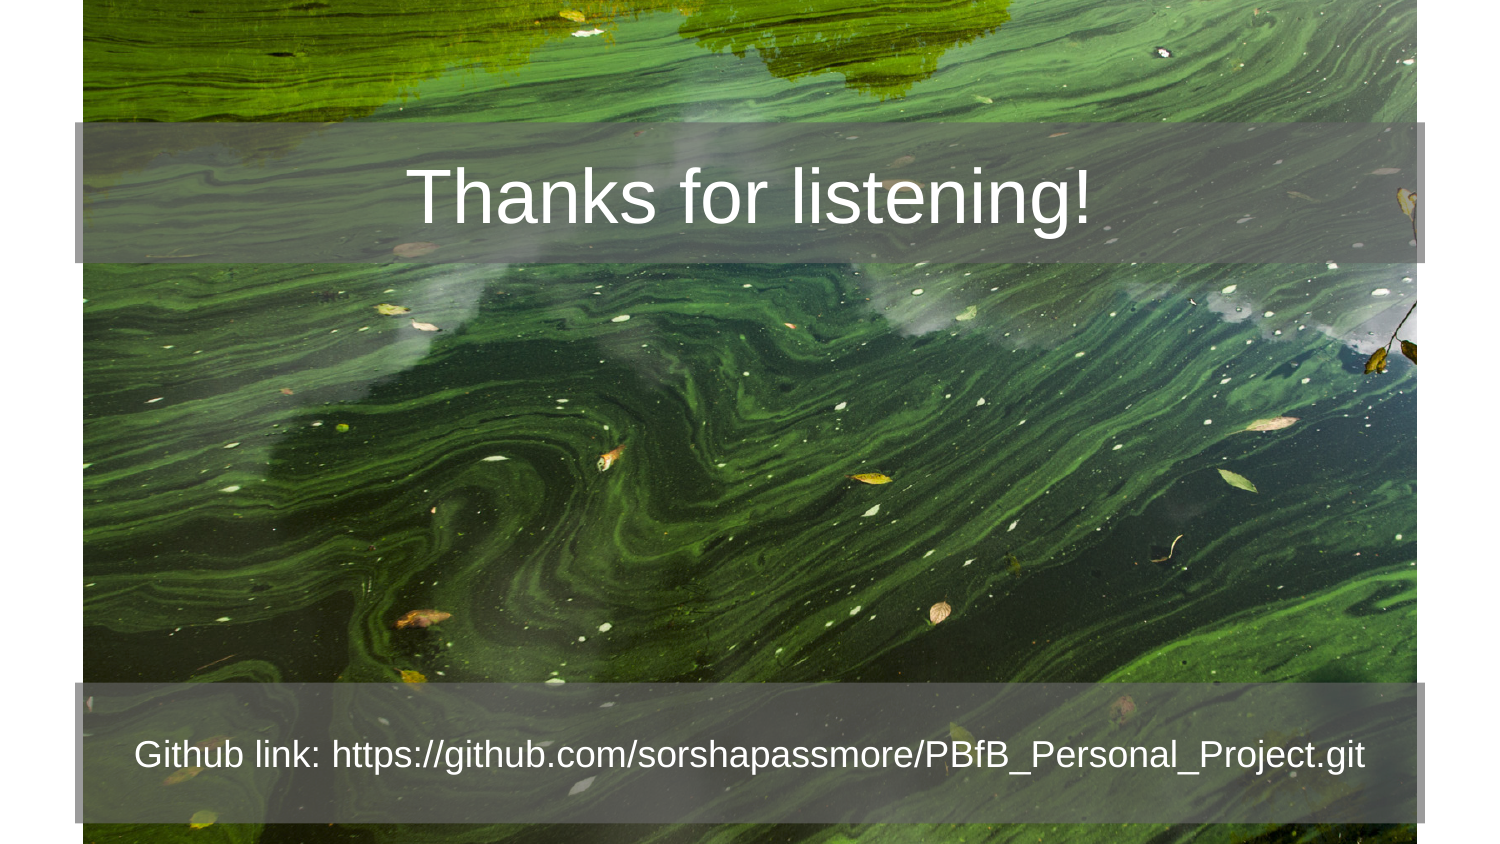

# Thanks for listening!
Github link: https://github.com/sorshapassmore/PBfB_Personal_Project.git